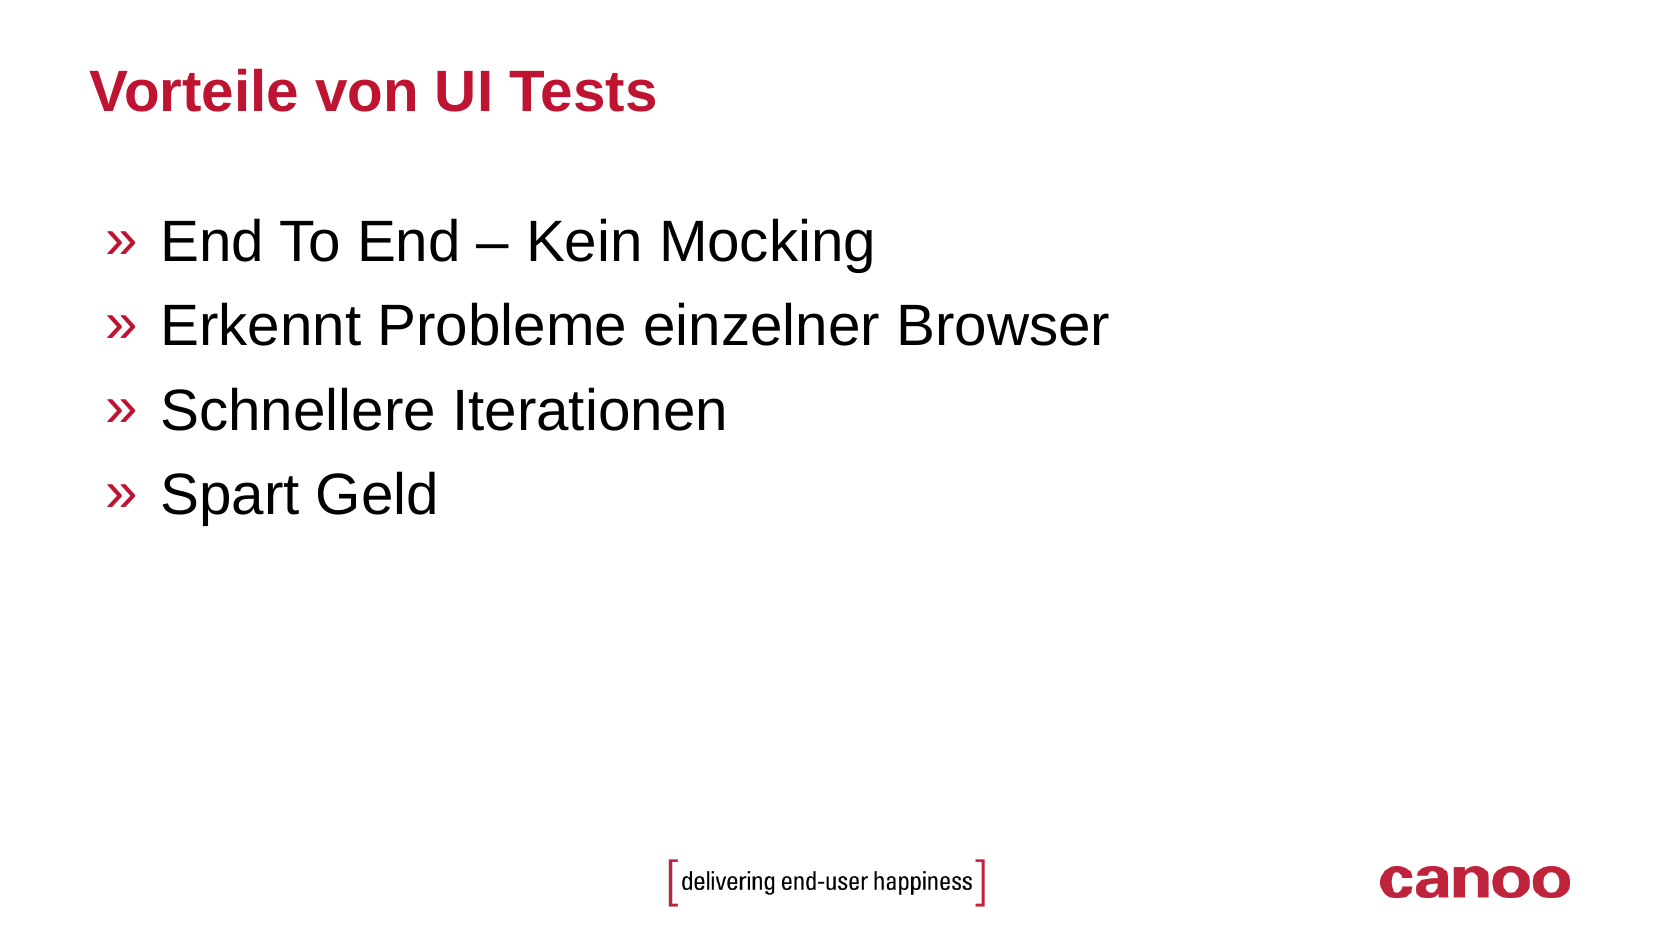

# Vorteile von UI Tests
End To End – Kein Mocking
Erkennt Probleme einzelner Browser
Schnellere Iterationen
Spart Geld